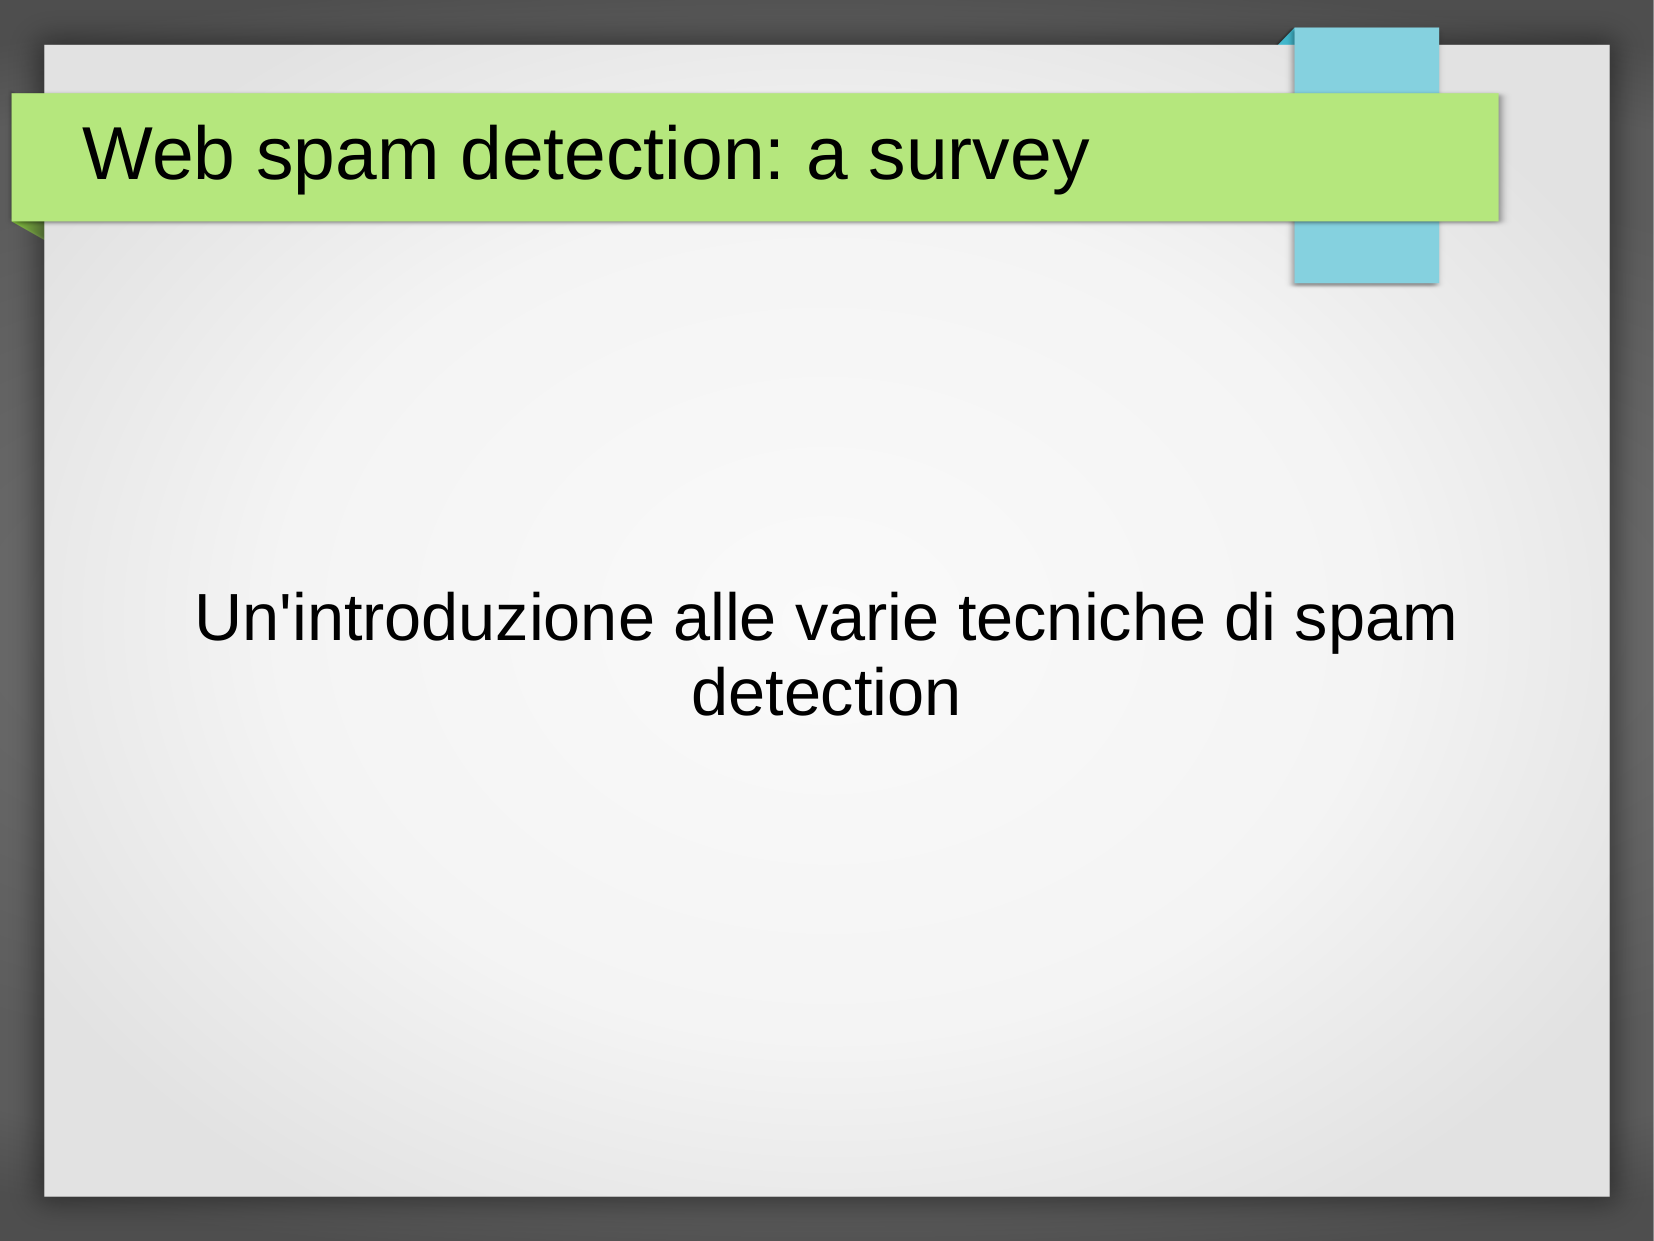

# Web spam detection: a survey
Un'introduzione alle varie tecniche di spam detection